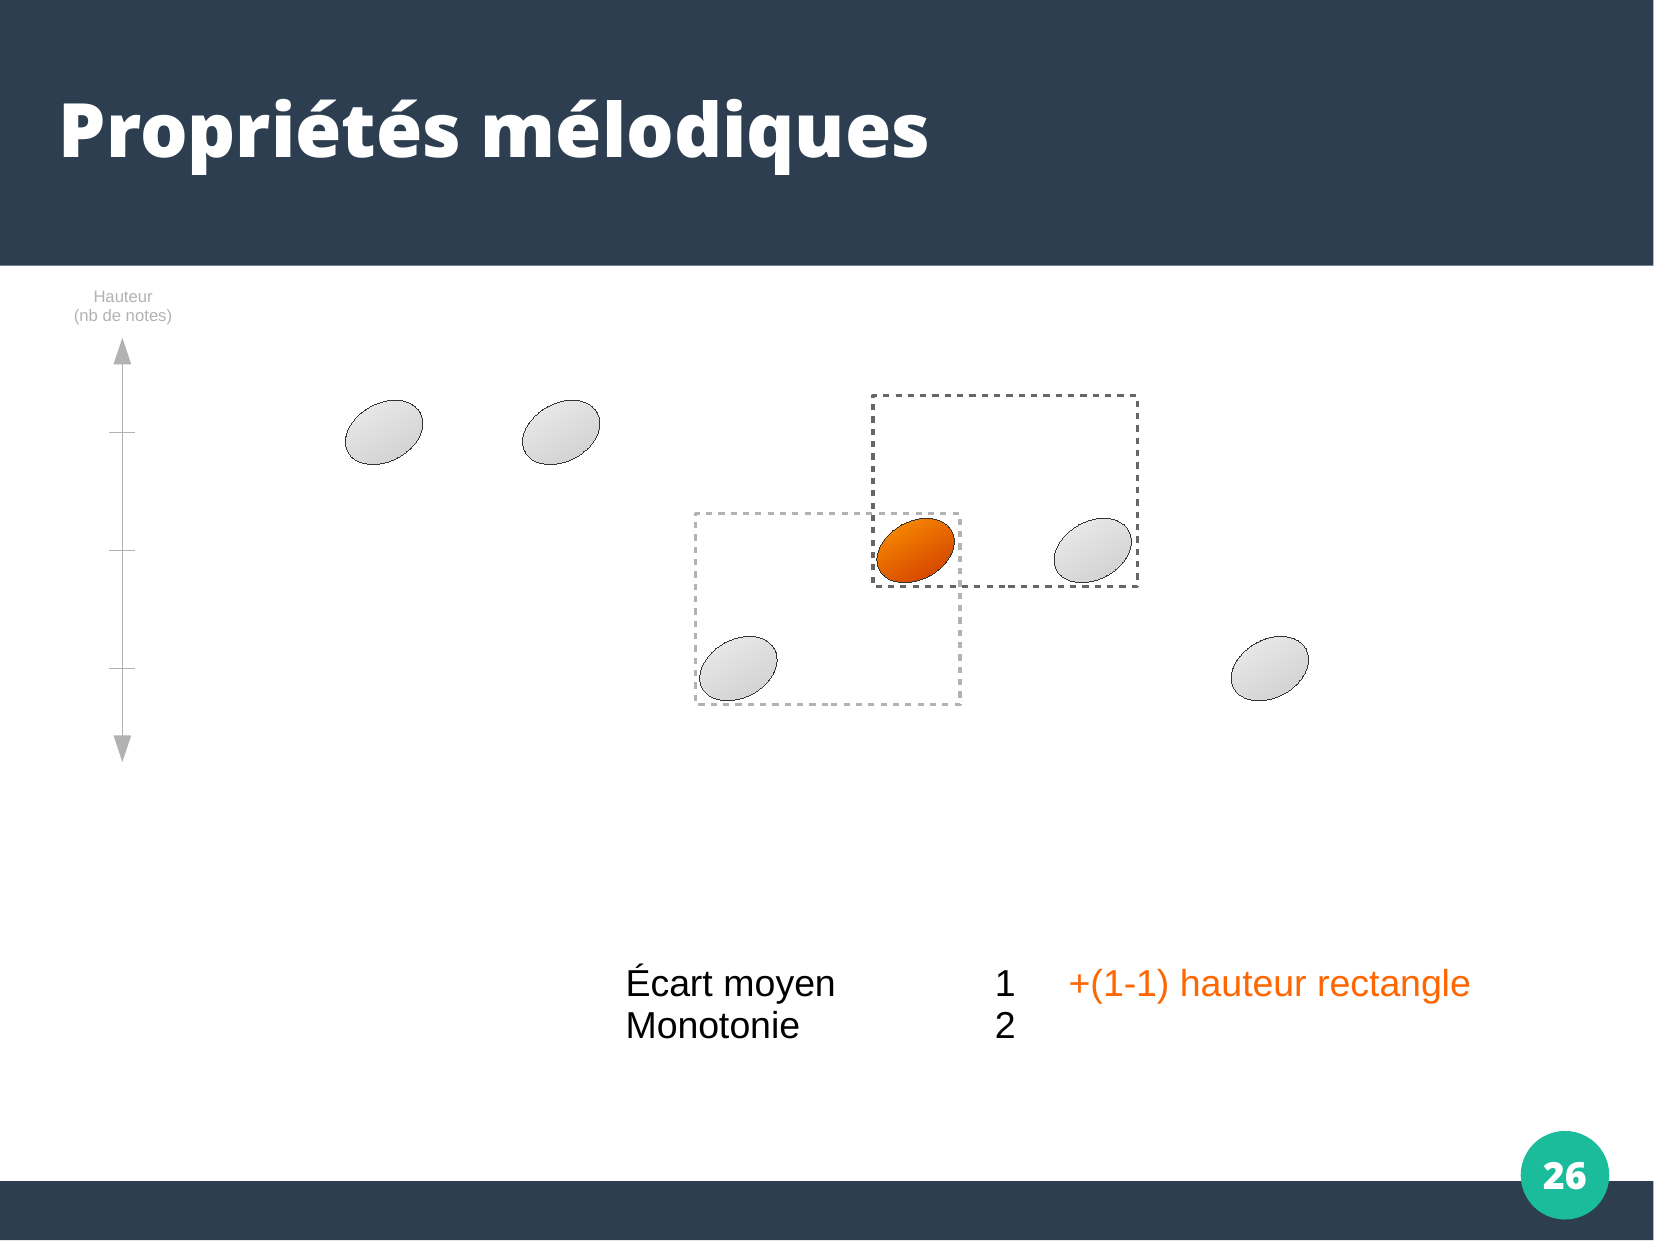

# Propriétés mélodiques
Hauteur
(nb de notes)
Écart moyen			1	+(1-1) hauteur rectangle
Monotonie			2
26